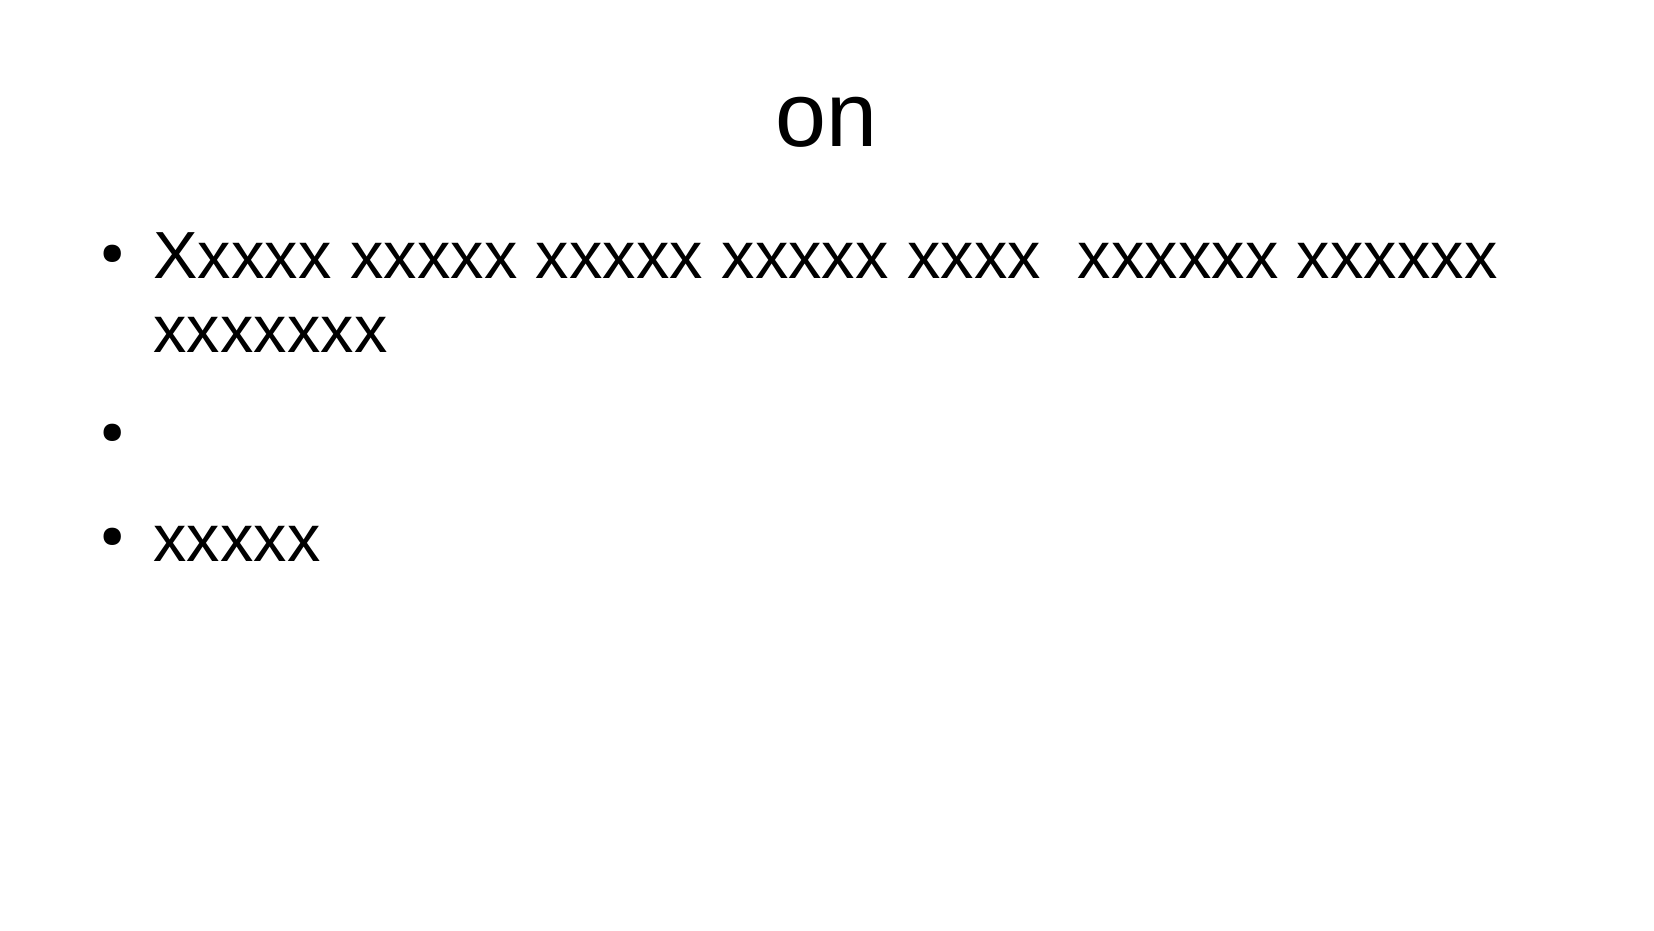

# on
Xxxxx xxxxx xxxxx xxxxx xxxx xxxxxx xxxxxx xxxxxxx
xxxxx